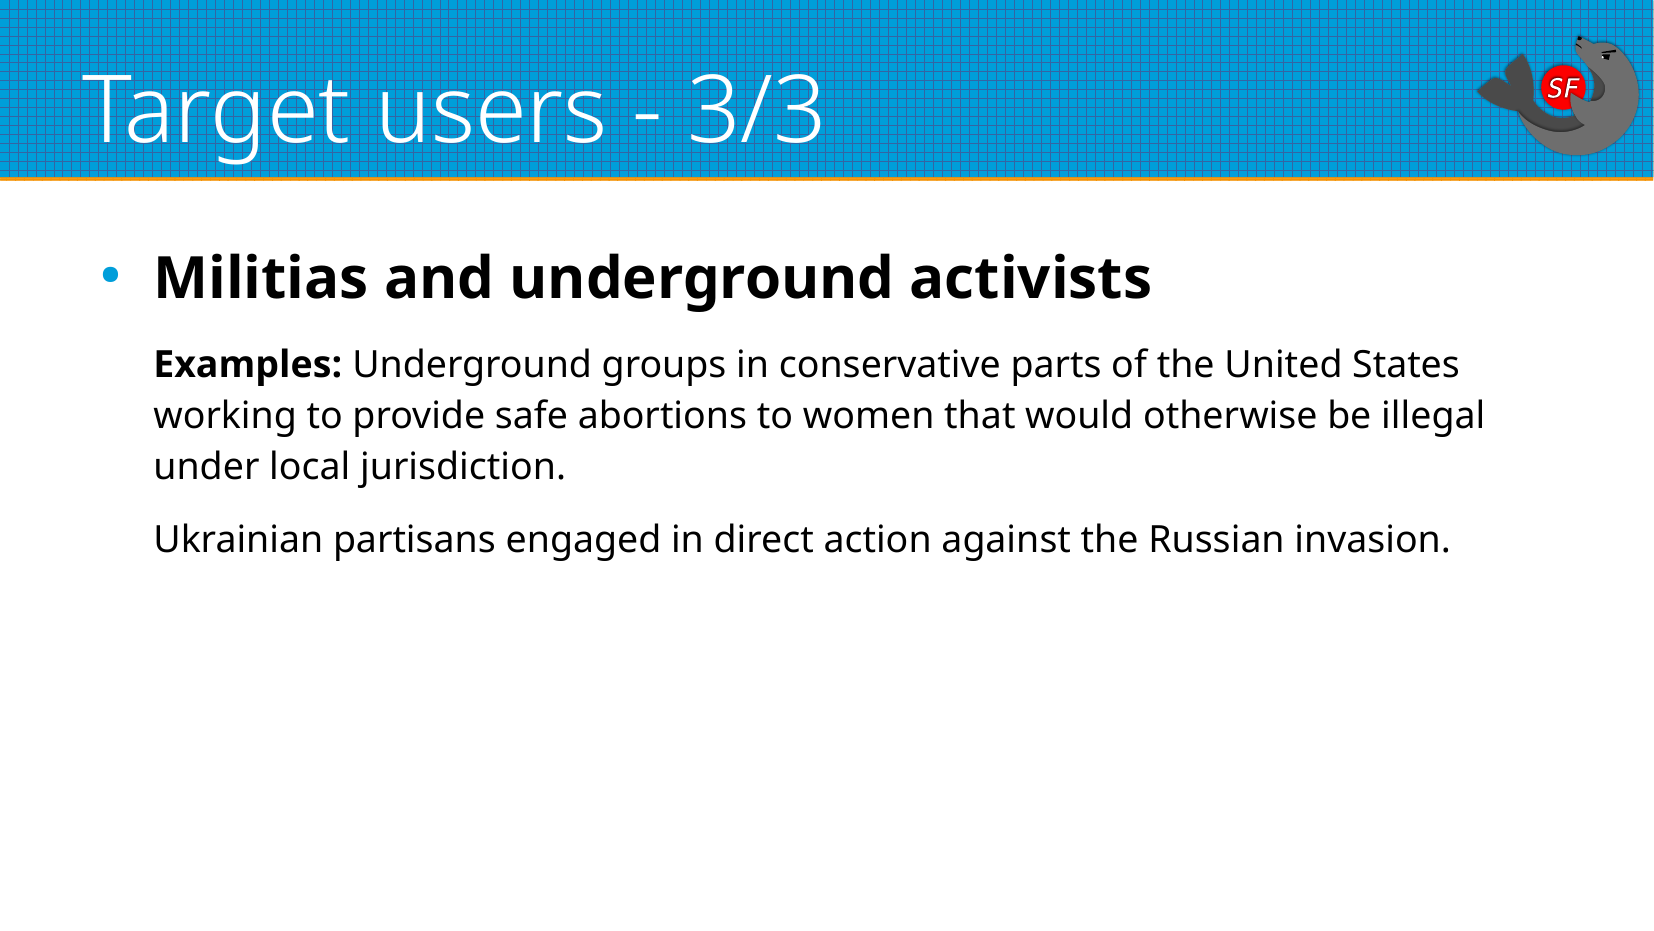

# Target users - 3/3
Militias and underground activists
Examples: Underground groups in conservative parts of the United States working to provide safe abortions to women that would otherwise be illegal under local jurisdiction.
Ukrainian partisans engaged in direct action against the Russian invasion.